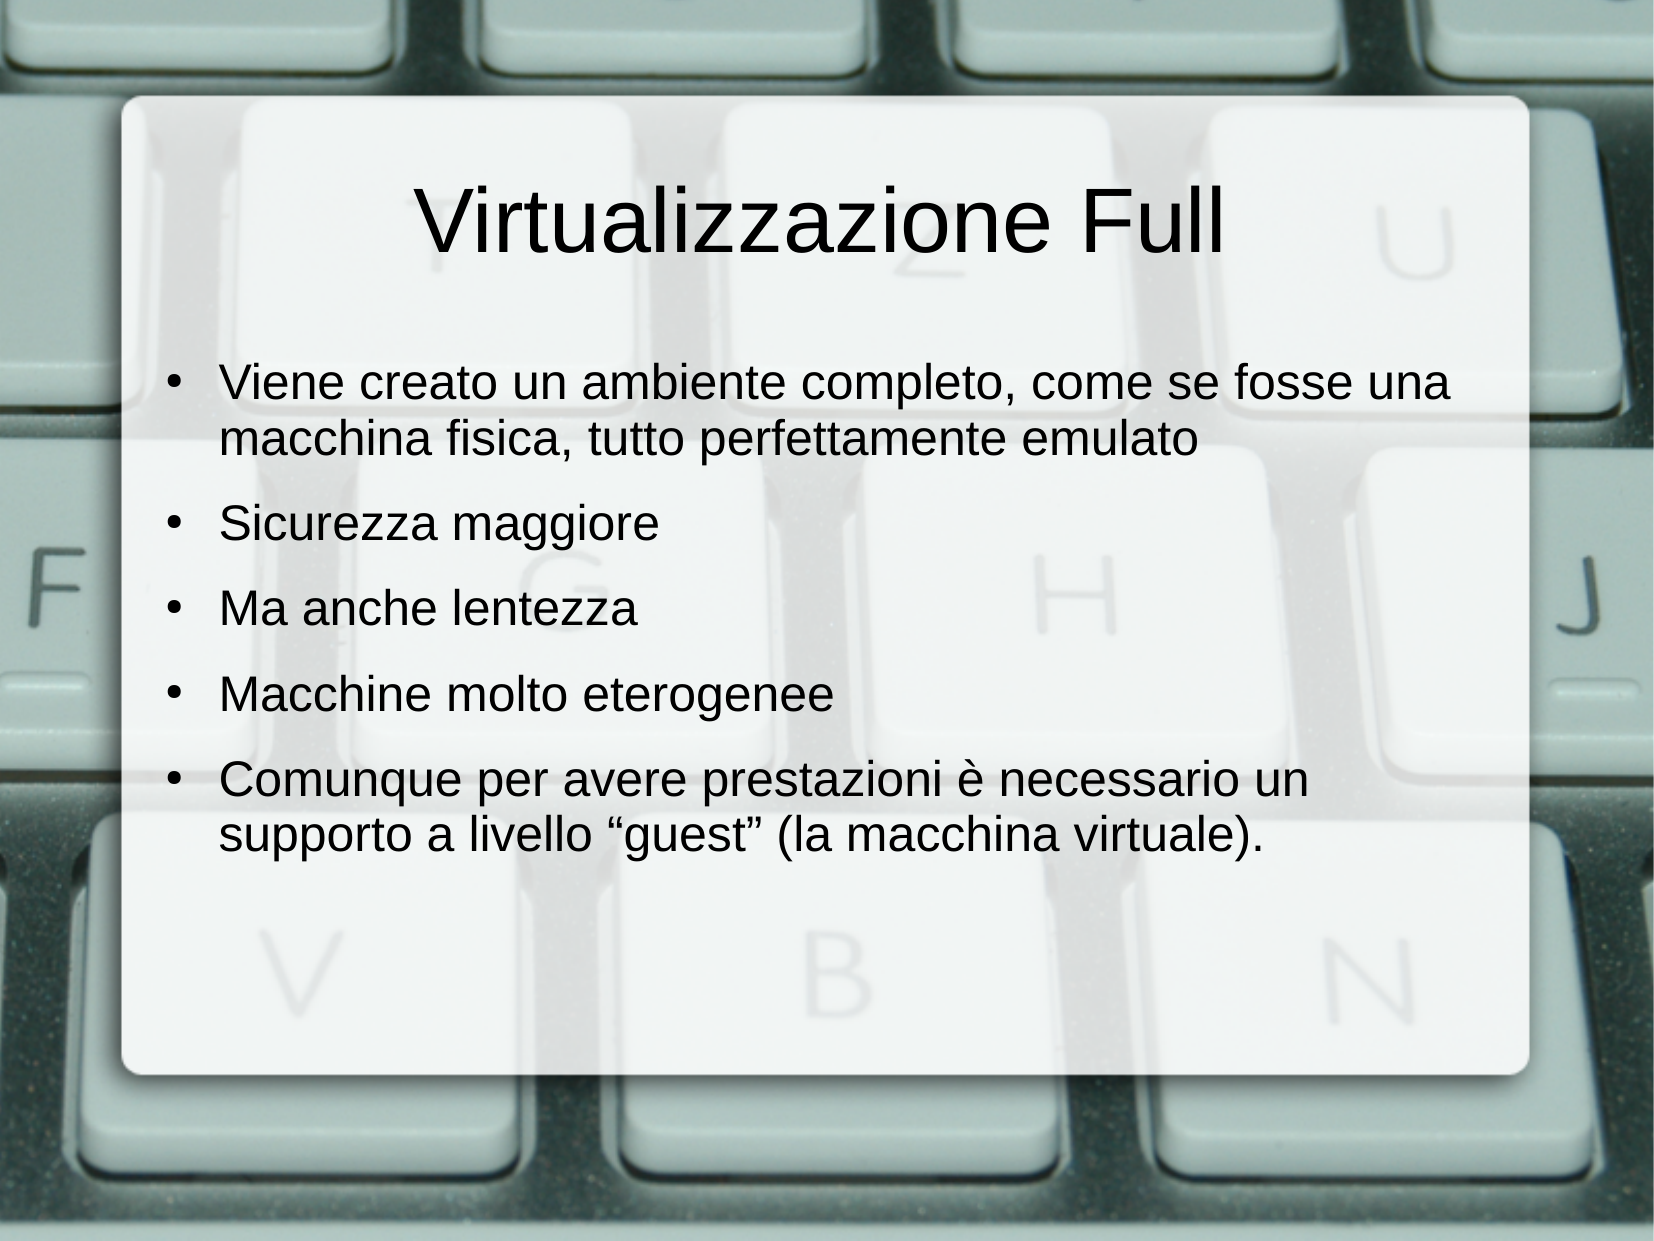

# Virtualizzazione Full
Viene creato un ambiente completo, come se fosse una macchina fisica, tutto perfettamente emulato
Sicurezza maggiore
Ma anche lentezza
Macchine molto eterogenee
Comunque per avere prestazioni è necessario un supporto a livello “guest” (la macchina virtuale).